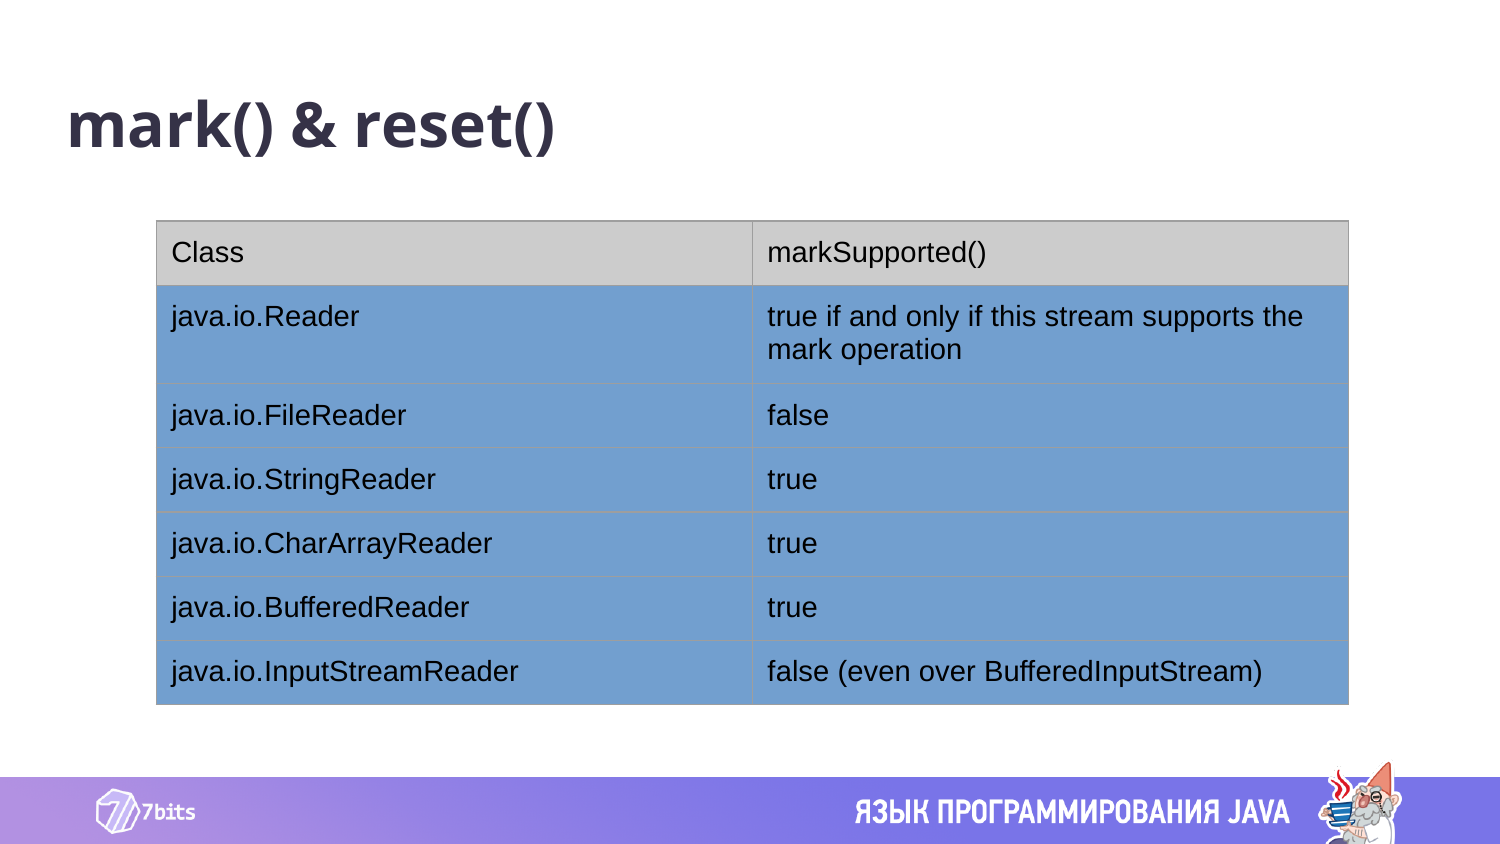

# mark() & reset()
| Class | markSupported() |
| --- | --- |
| java.io.Reader | true if and only if this stream supports the mark operation |
| java.io.FileReader | false |
| java.io.StringReader | true |
| java.io.CharArrayReader | true |
| java.io.BufferedReader | true |
| java.io.InputStreamReader | false (even over BufferedInputStream) |